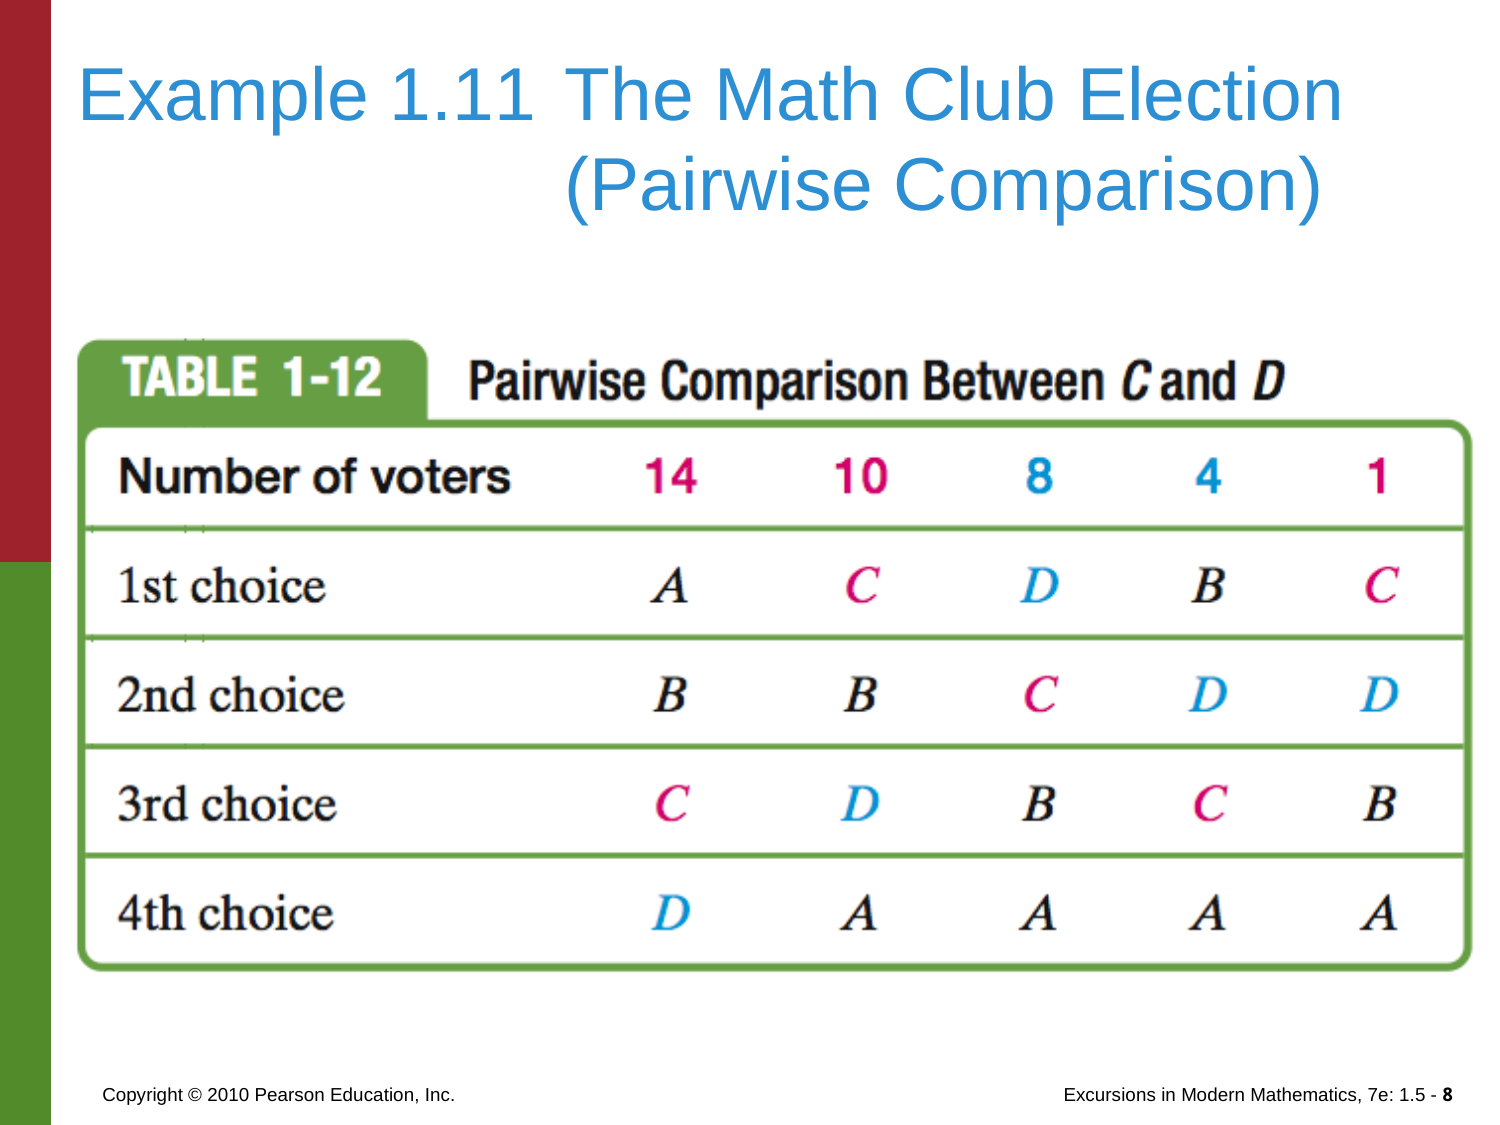

Example 1.11	The Math Club Election (Pairwise Comparison)